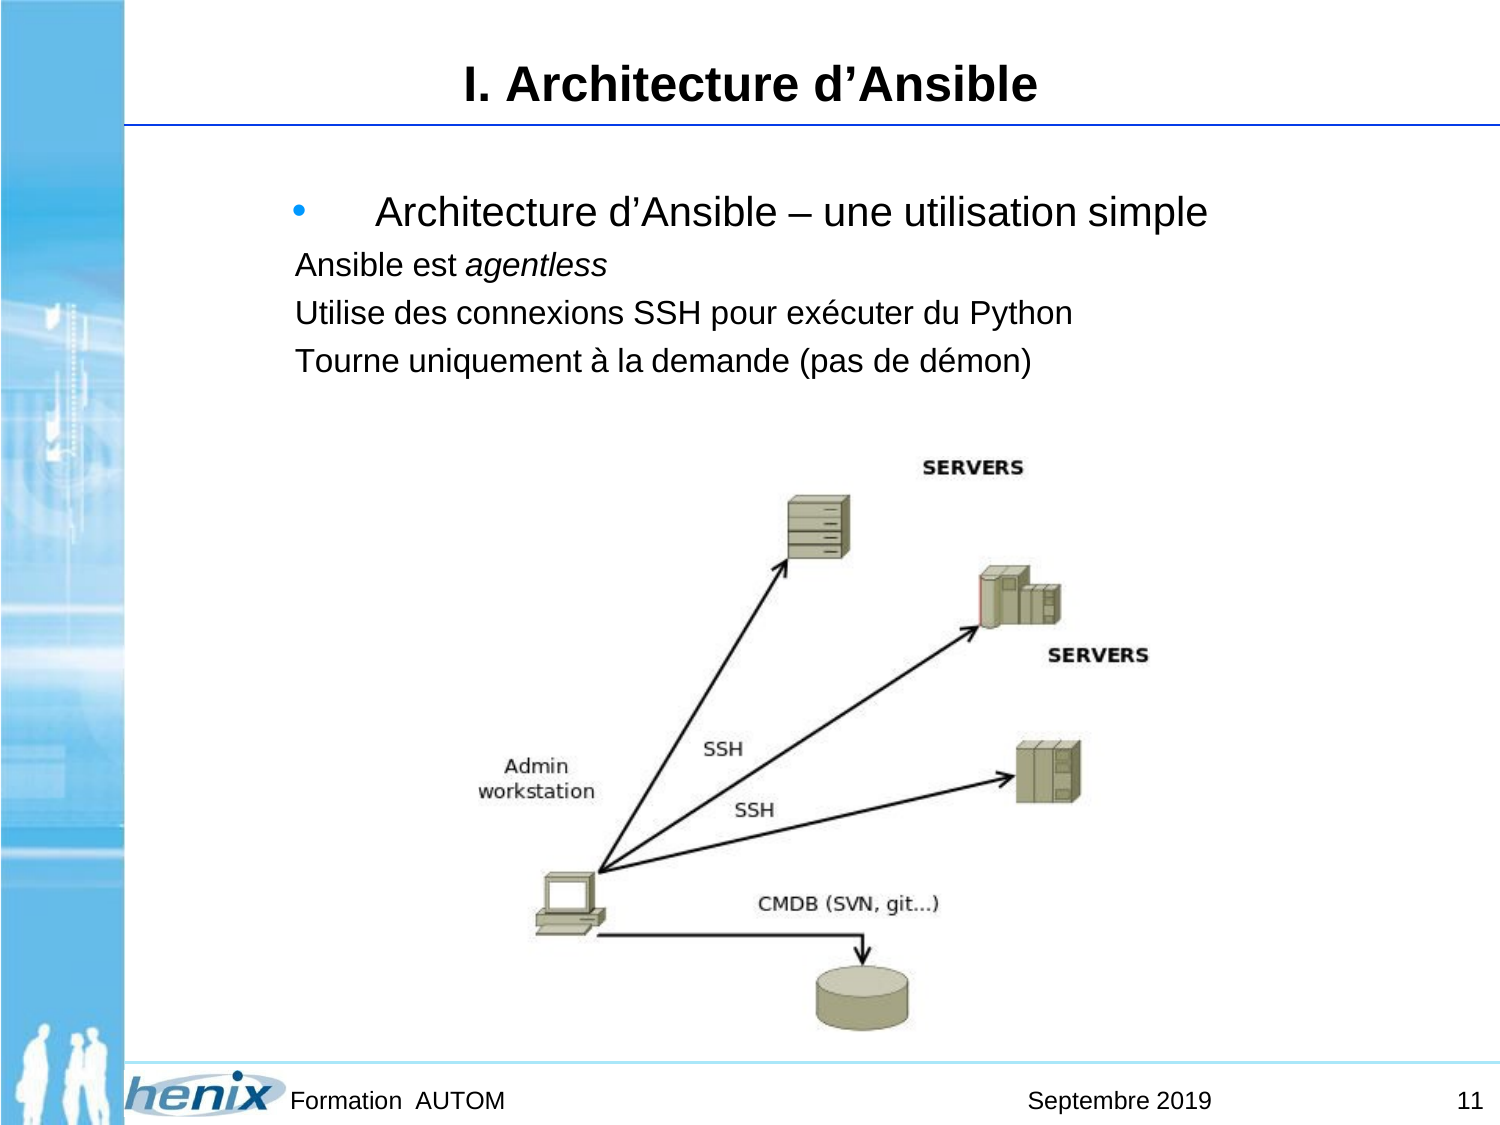

I. Architecture d’Ansible
Architecture d’Ansible – une utilisation simple
Ansible est agentless
Utilise des connexions SSH pour exécuter du Python
Tourne uniquement à la demande (pas de démon)
Formation AUTOM
Septembre 2019